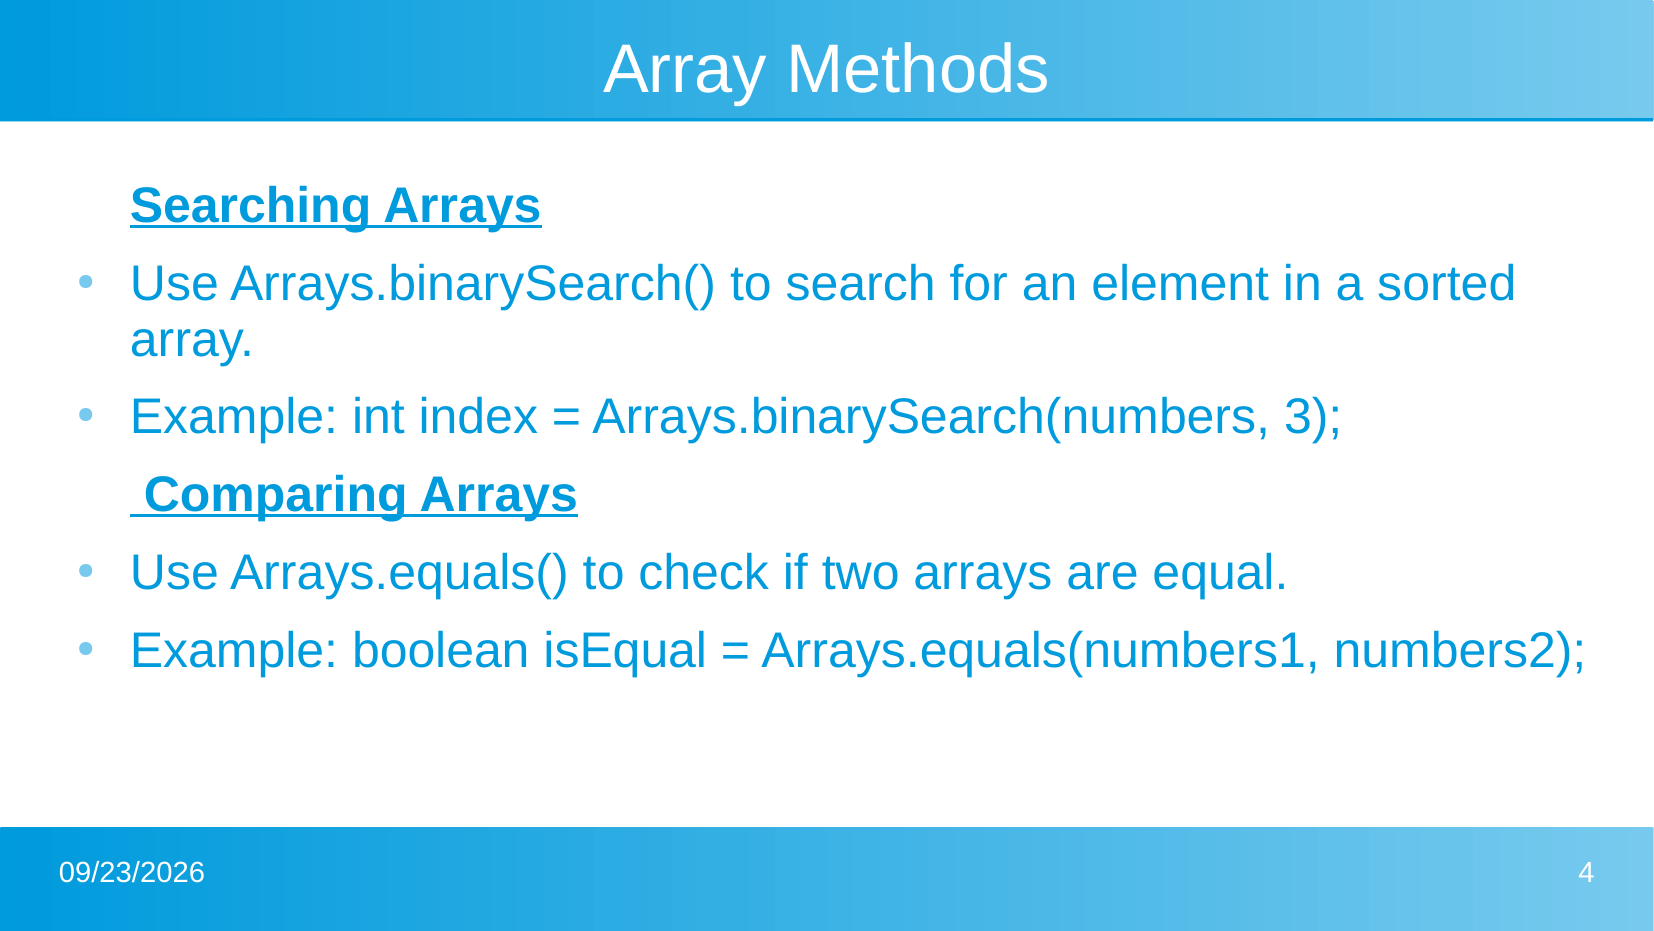

# Array Methods
Searching Arrays
Use Arrays.binarySearch() to search for an element in a sorted array.
Example: int index = Arrays.binarySearch(numbers, 3);
 Comparing Arrays
Use Arrays.equals() to check if two arrays are equal.
Example: boolean isEqual = Arrays.equals(numbers1, numbers2);
4